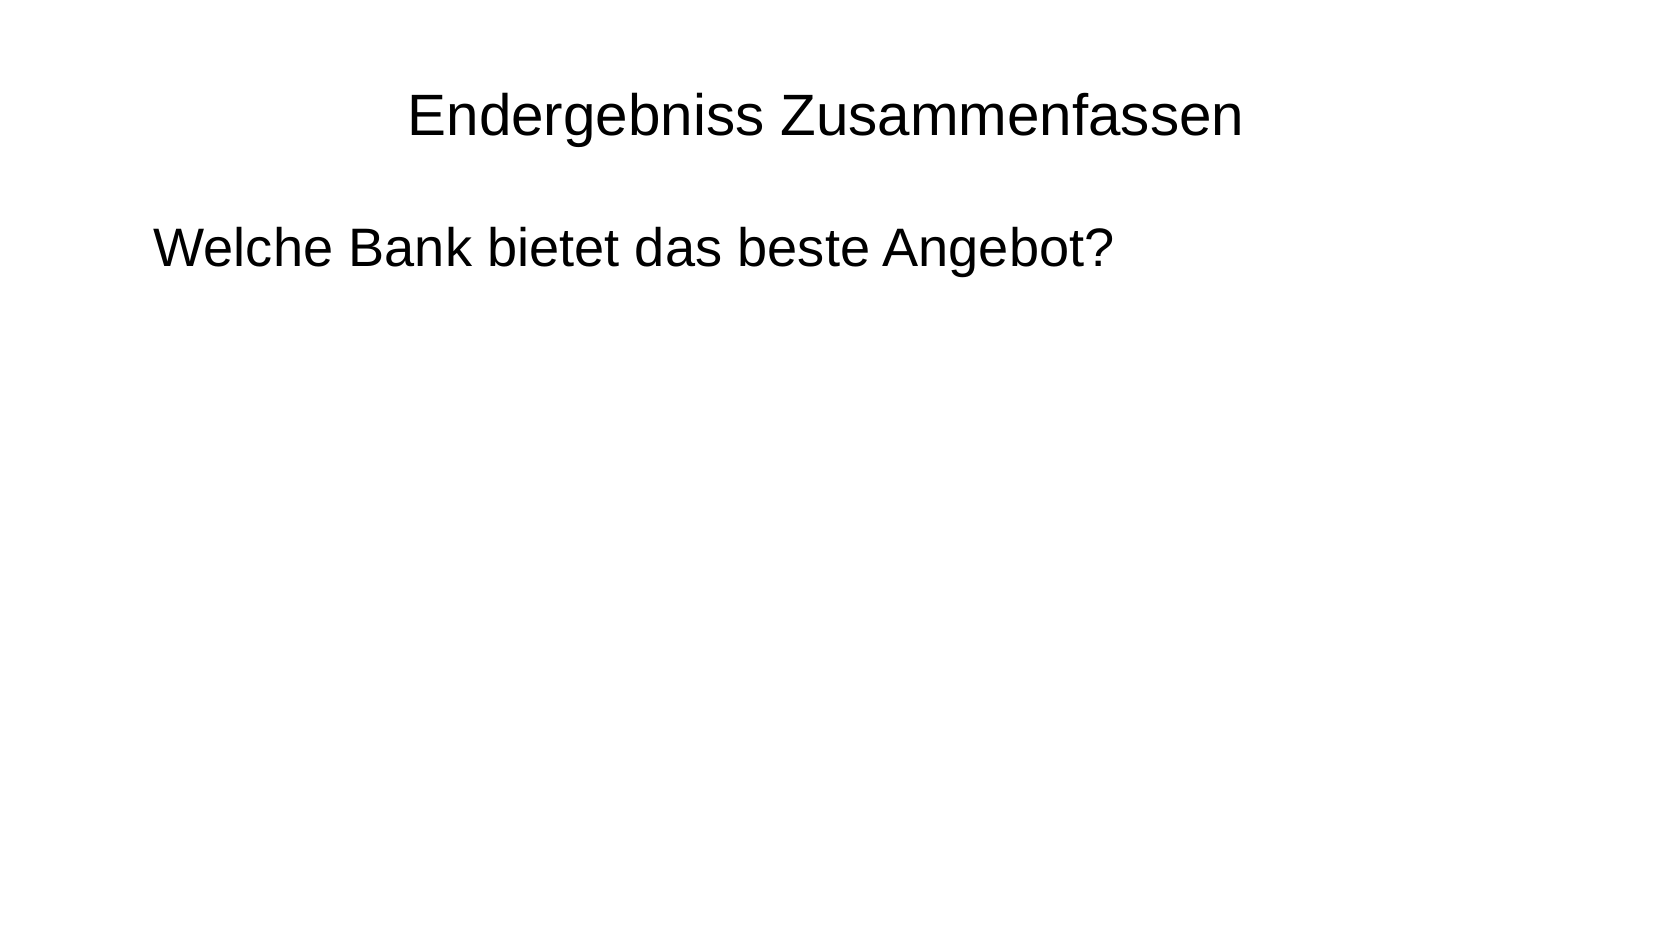

# Endergebniss Zusammenfassen
Welche Bank bietet das beste Angebot?